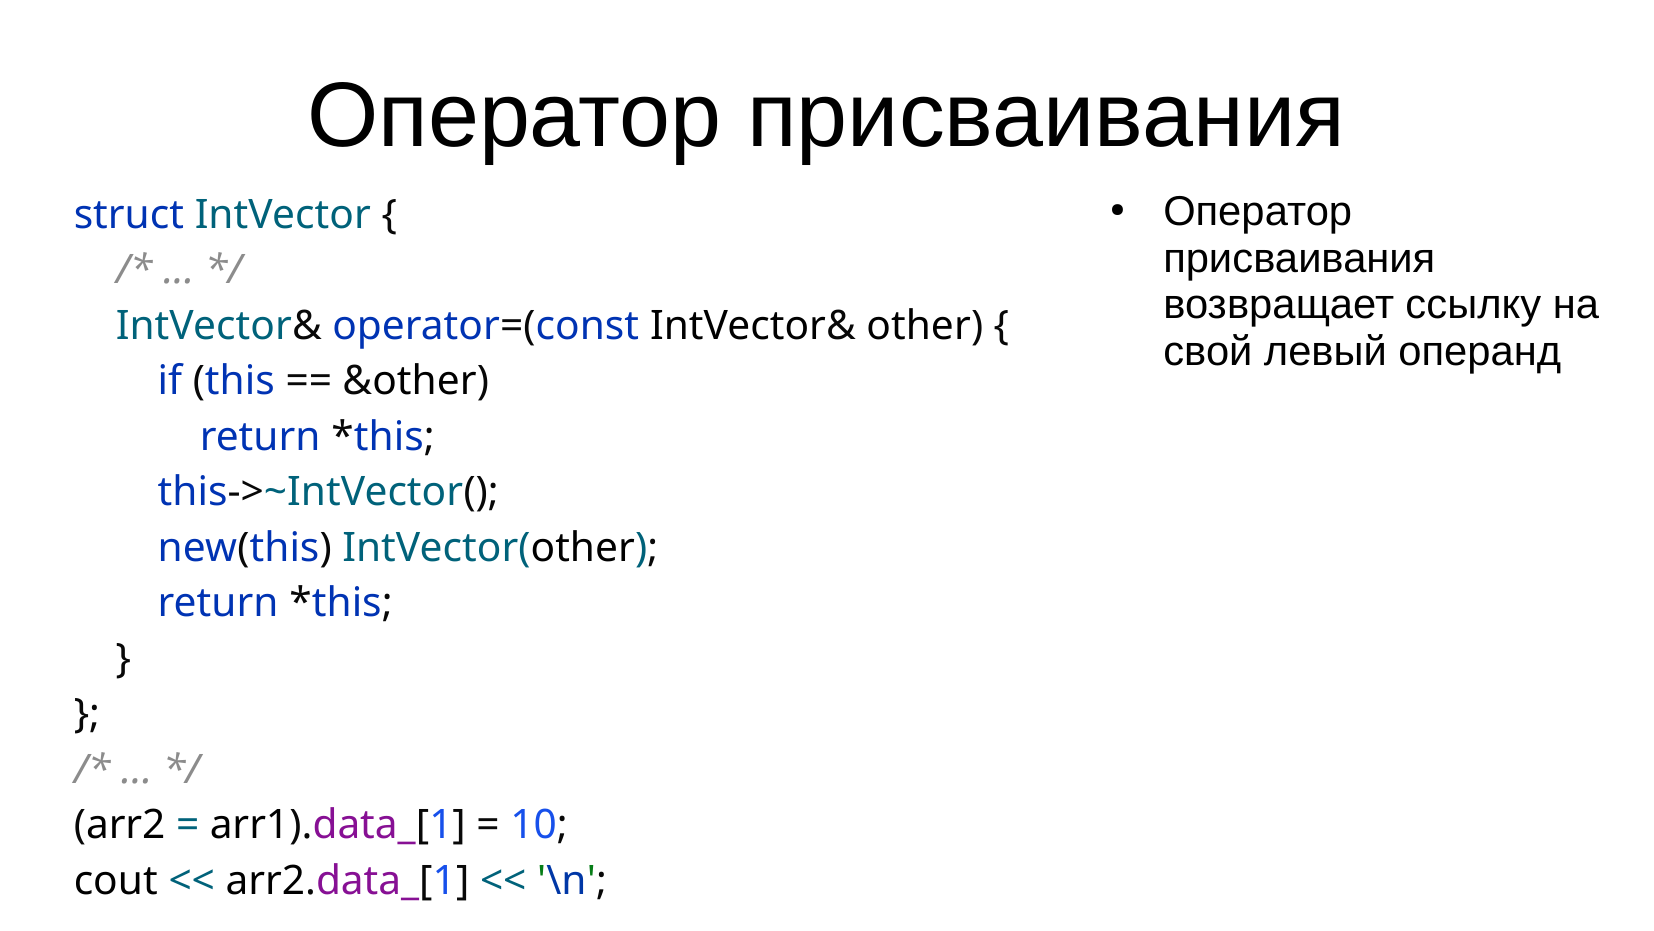

# Оператор присваивания
struct IntVector {
 /* ... */
 IntVector& operator=(const IntVector& other) {
 if (this == &other)
 return *this;
 this->~IntVector();
 new(this) IntVector(other);
 return *this;
 }
};
/* ... */
(arr2 = arr1).data_[1] = 10;
cout << arr2.data_[1] << '\n';
Оператор присваивания возвращает ссылку на свой левый операнд